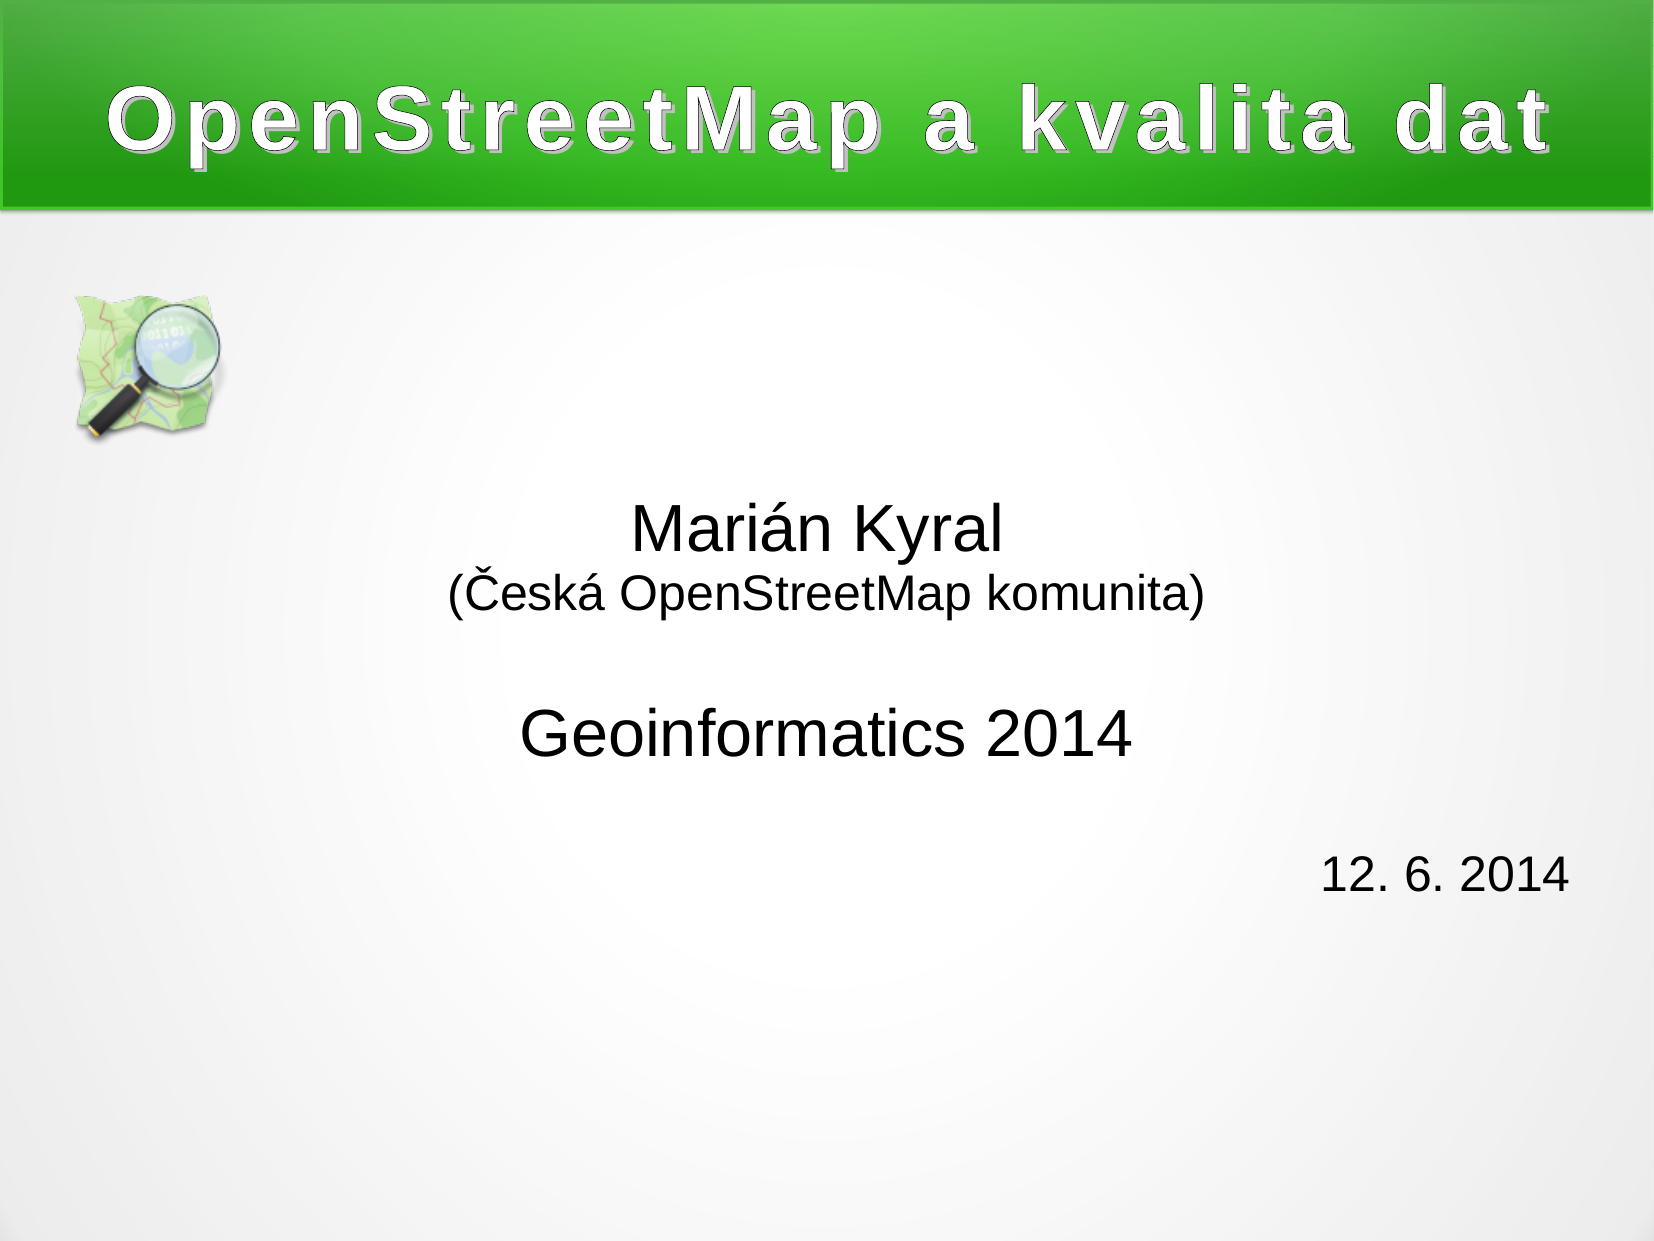

# OpenStreetMap a kvalita dat
Marián Kyral
(Česká OpenStreetMap komunita)
Geoinformatics 2014
12. 6. 2014